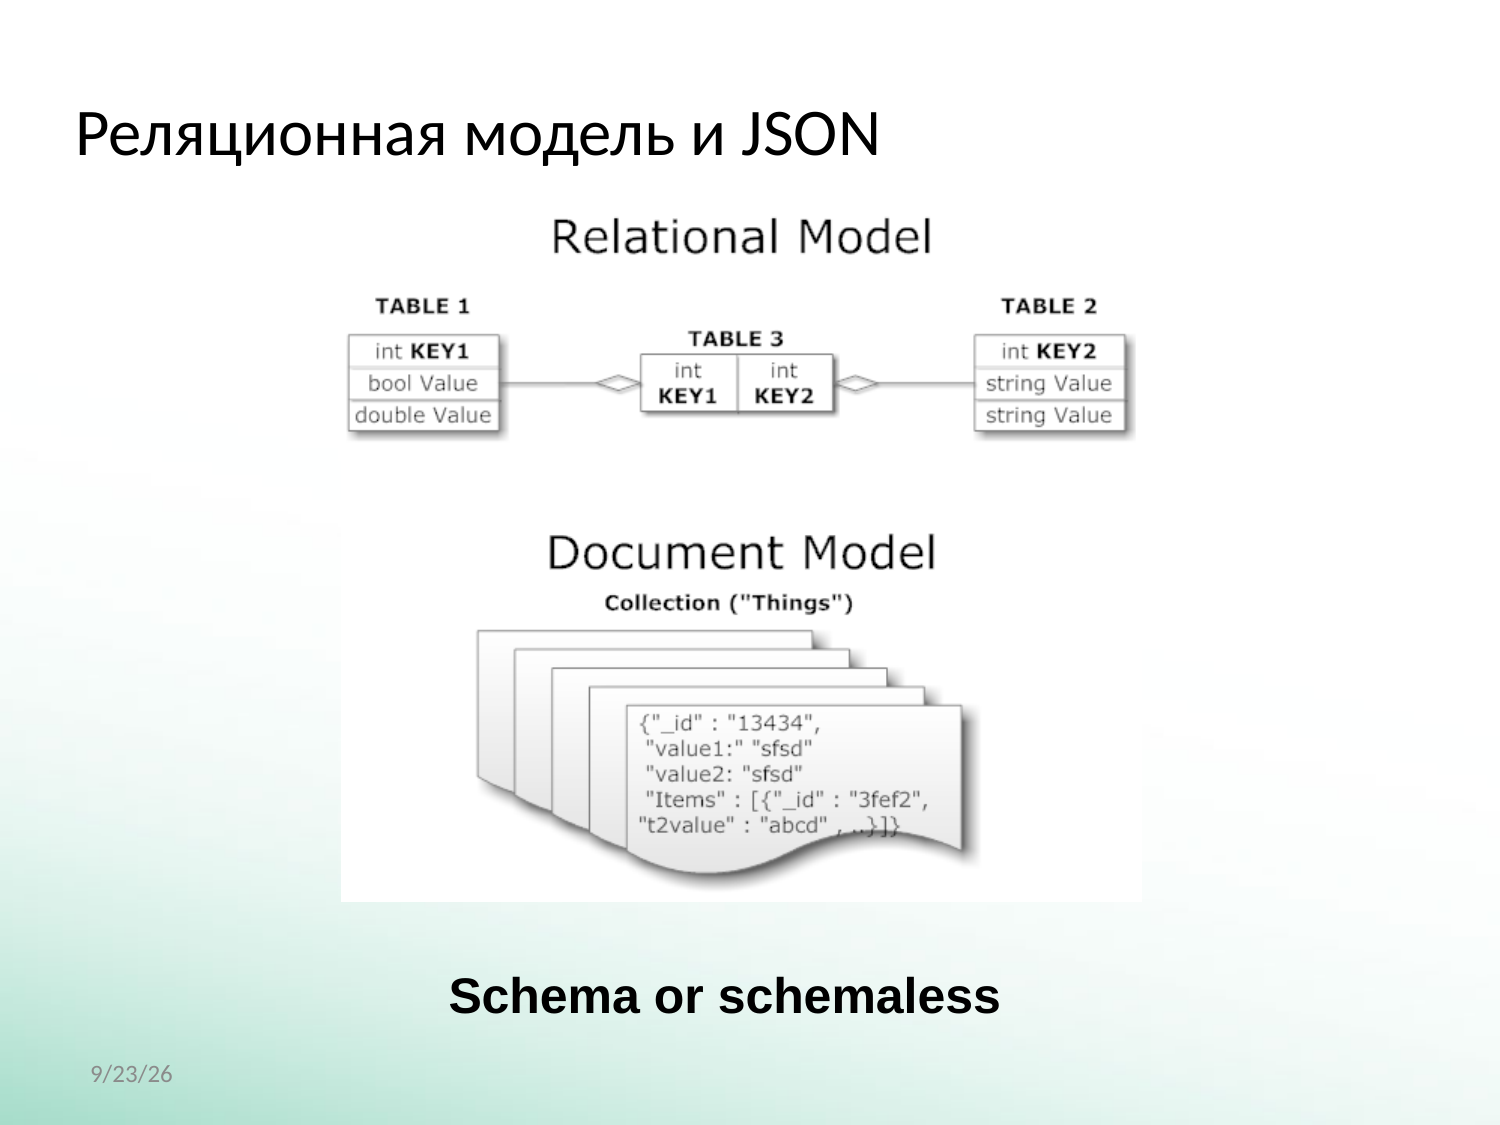

# Реляционная модель и JSON
Schema or schemaless